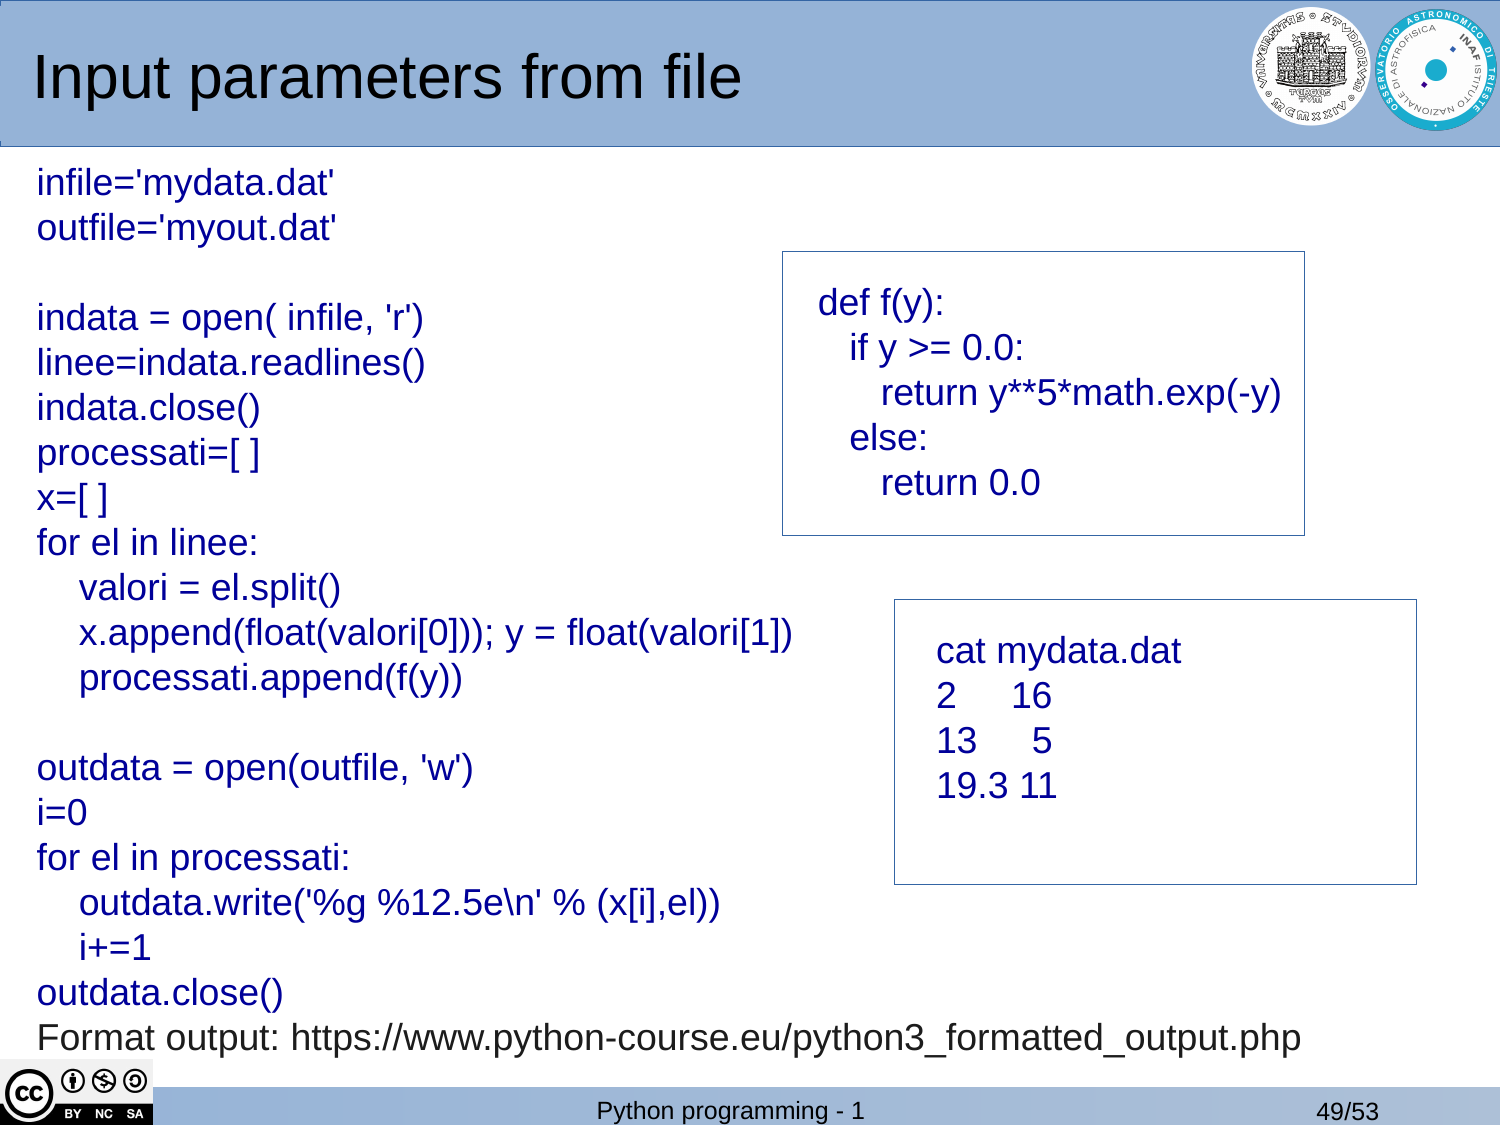

Input parameters from file
# infile='mydata.dat'
outfile='myout.dat'
indata = open( infile, 'r')
linee=indata.readlines()
indata.close()
processati=[ ]
x=[ ]
for el in linee:
 valori = el.split()
 x.append(float(valori[0])); y = float(valori[1])
 processati.append(f(y))
outdata = open(outfile, 'w')
i=0
for el in processati:
 outdata.write('%g %12.5e\n' % (x[i],el))
 i+=1
outdata.close()
Format output: https://www.python-course.eu/python3_formatted_output.php
def f(y):
 if y >= 0.0:
 return y**5*math.exp(-y)
 else:
 return 0.0
cat mydata.dat
2	16
13	 5
19.3 11